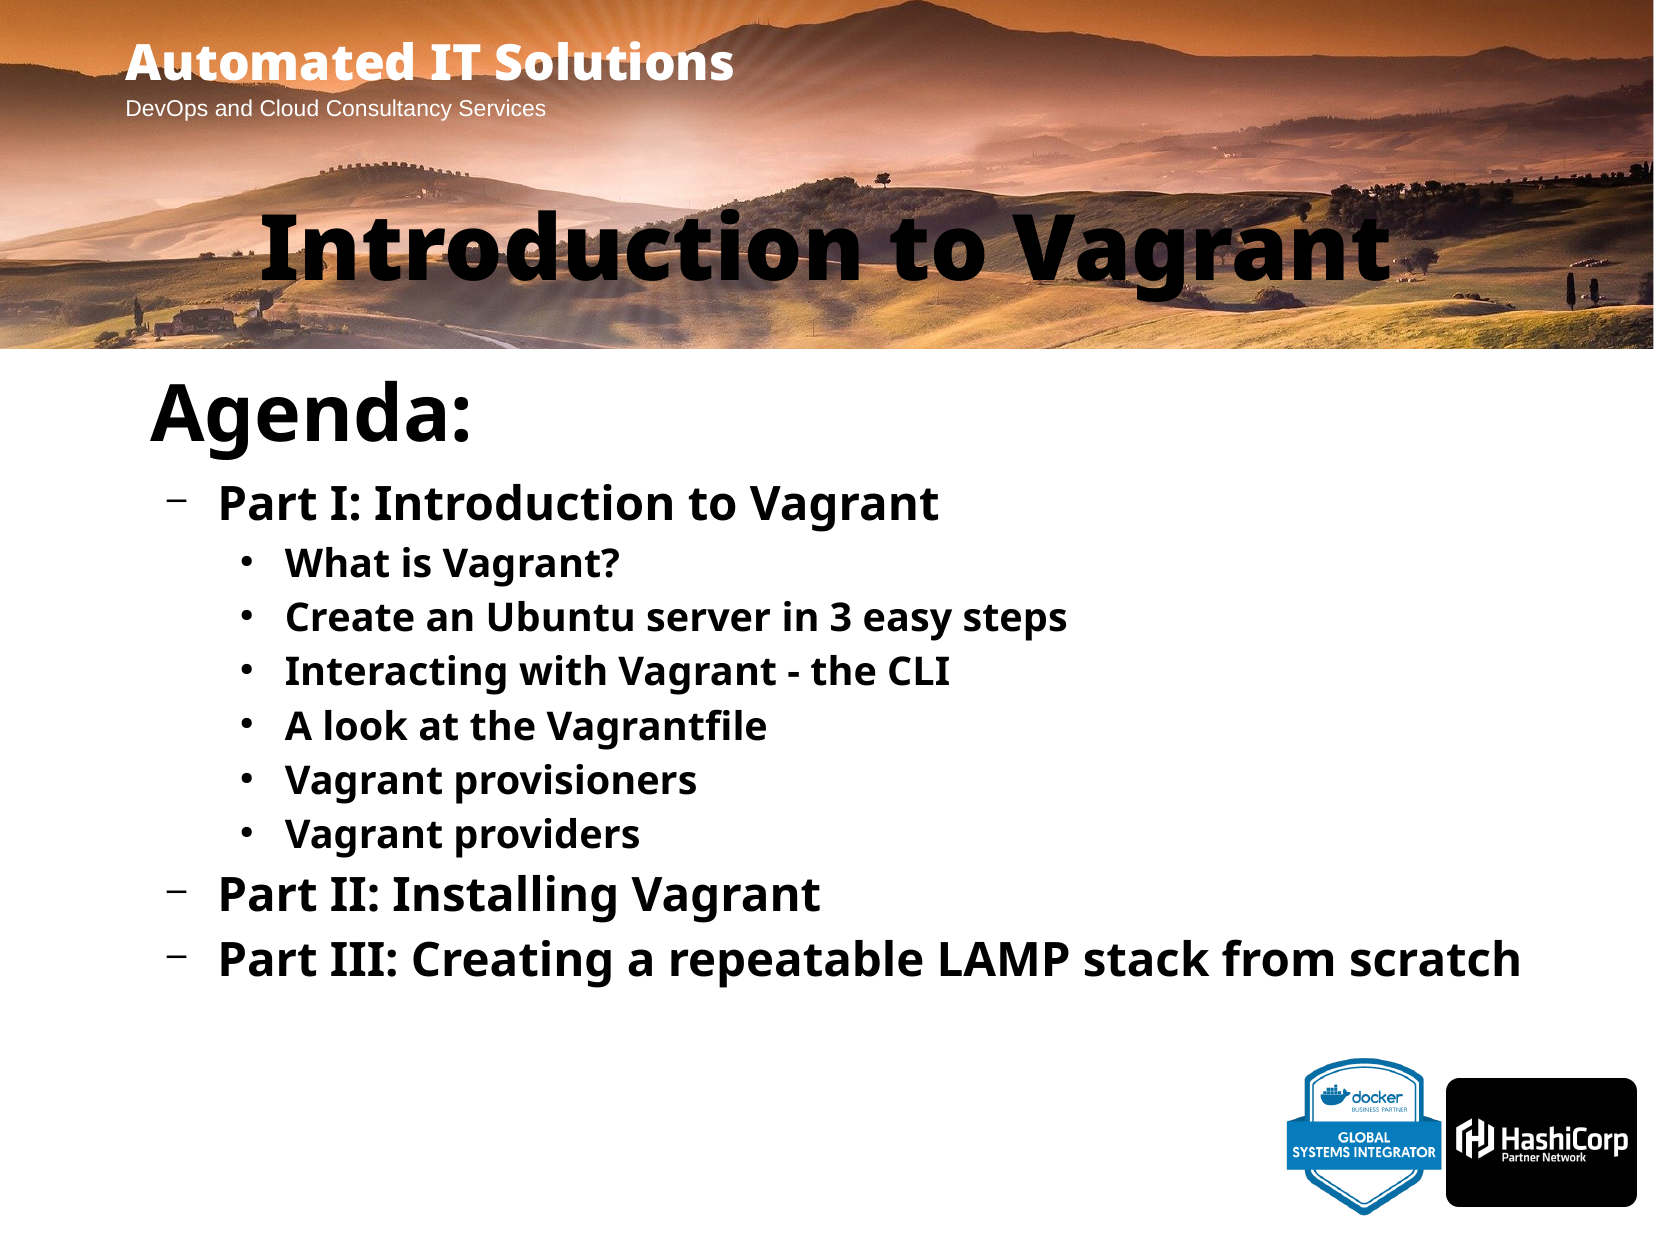

Introduction to Vagrant
# Agenda:
Part I: Introduction to Vagrant
What is Vagrant?
Create an Ubuntu server in 3 easy steps
Interacting with Vagrant - the CLI
A look at the Vagrantfile
Vagrant provisioners
Vagrant providers
Part II: Installing Vagrant
Part III: Creating a repeatable LAMP stack from scratch